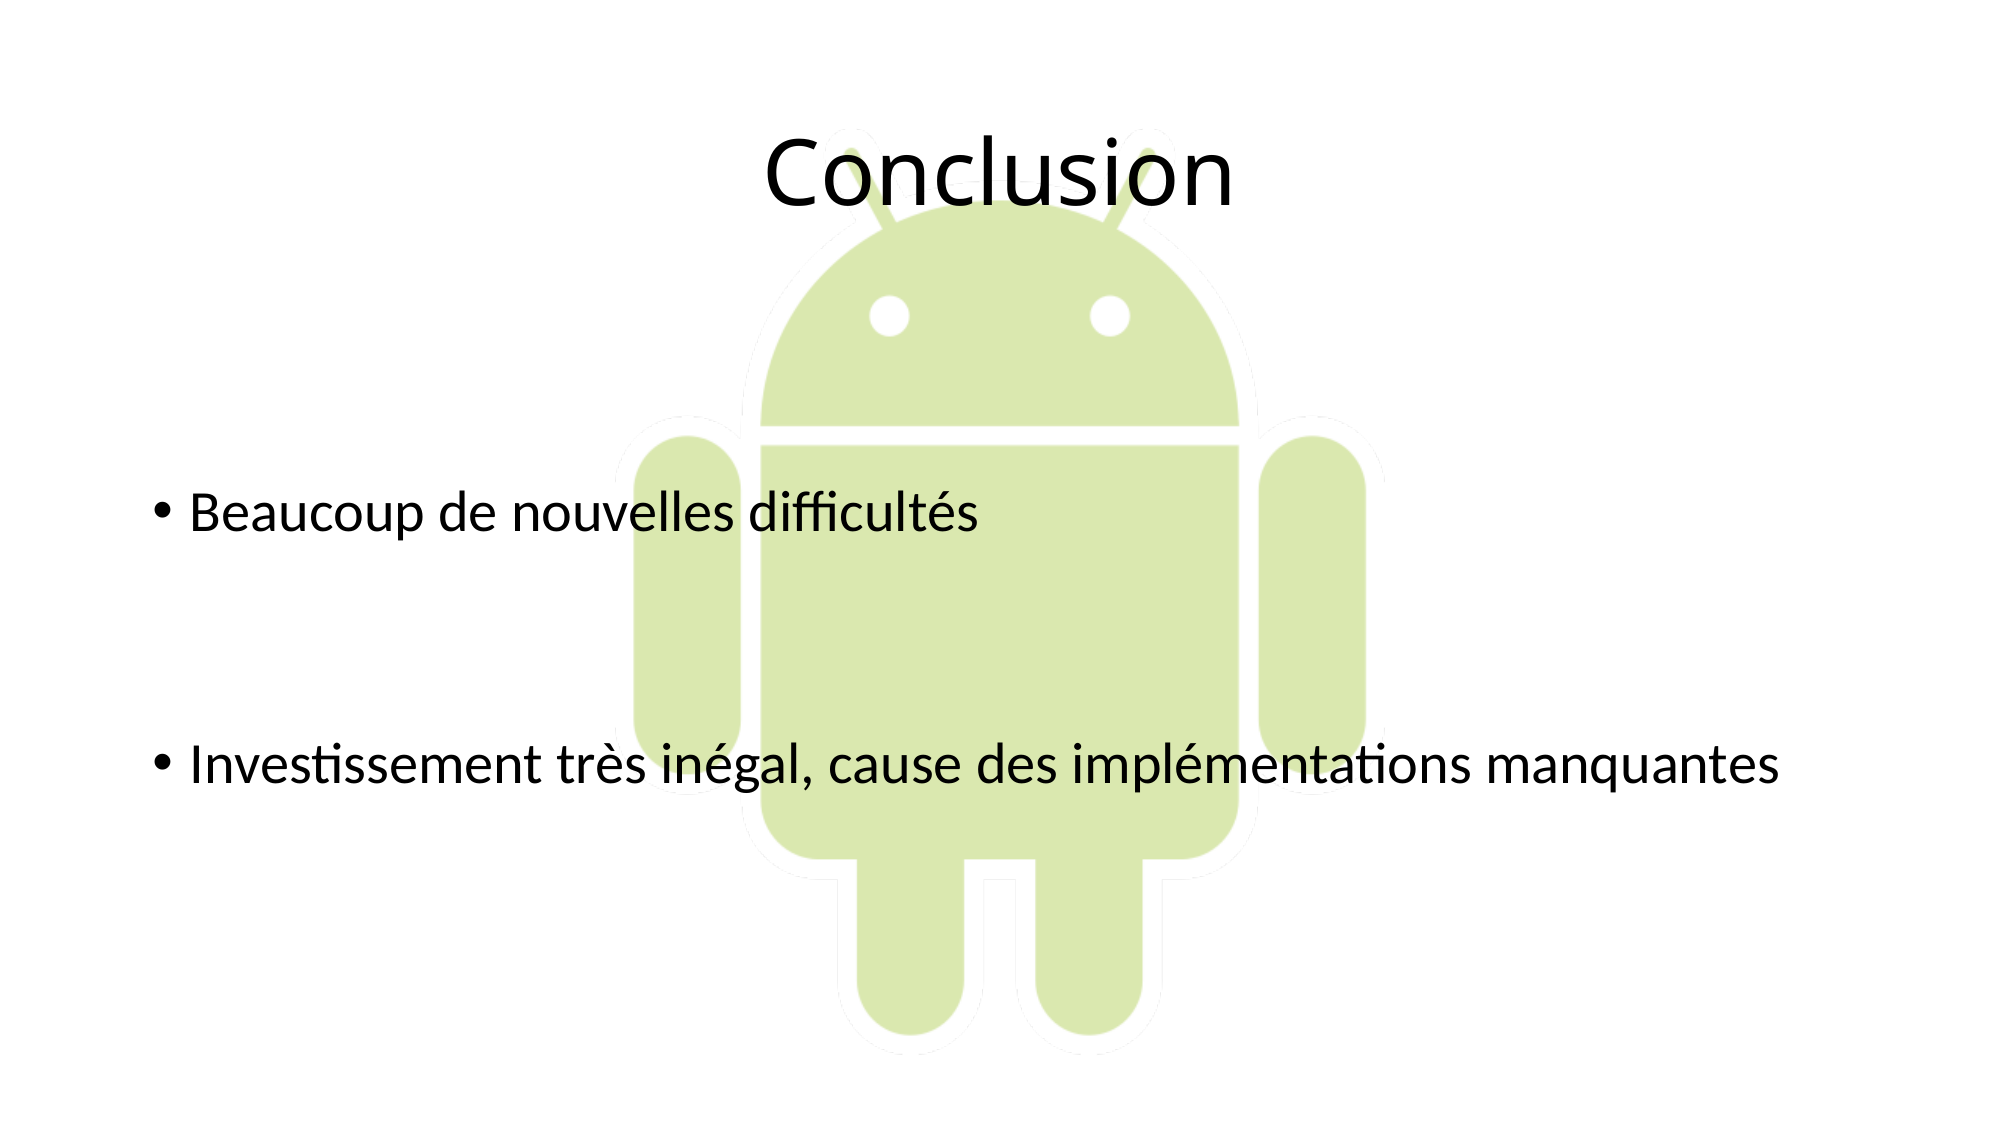

# Conclusion
Beaucoup de nouvelles difficultés
Investissement très inégal, cause des implémentations manquantes